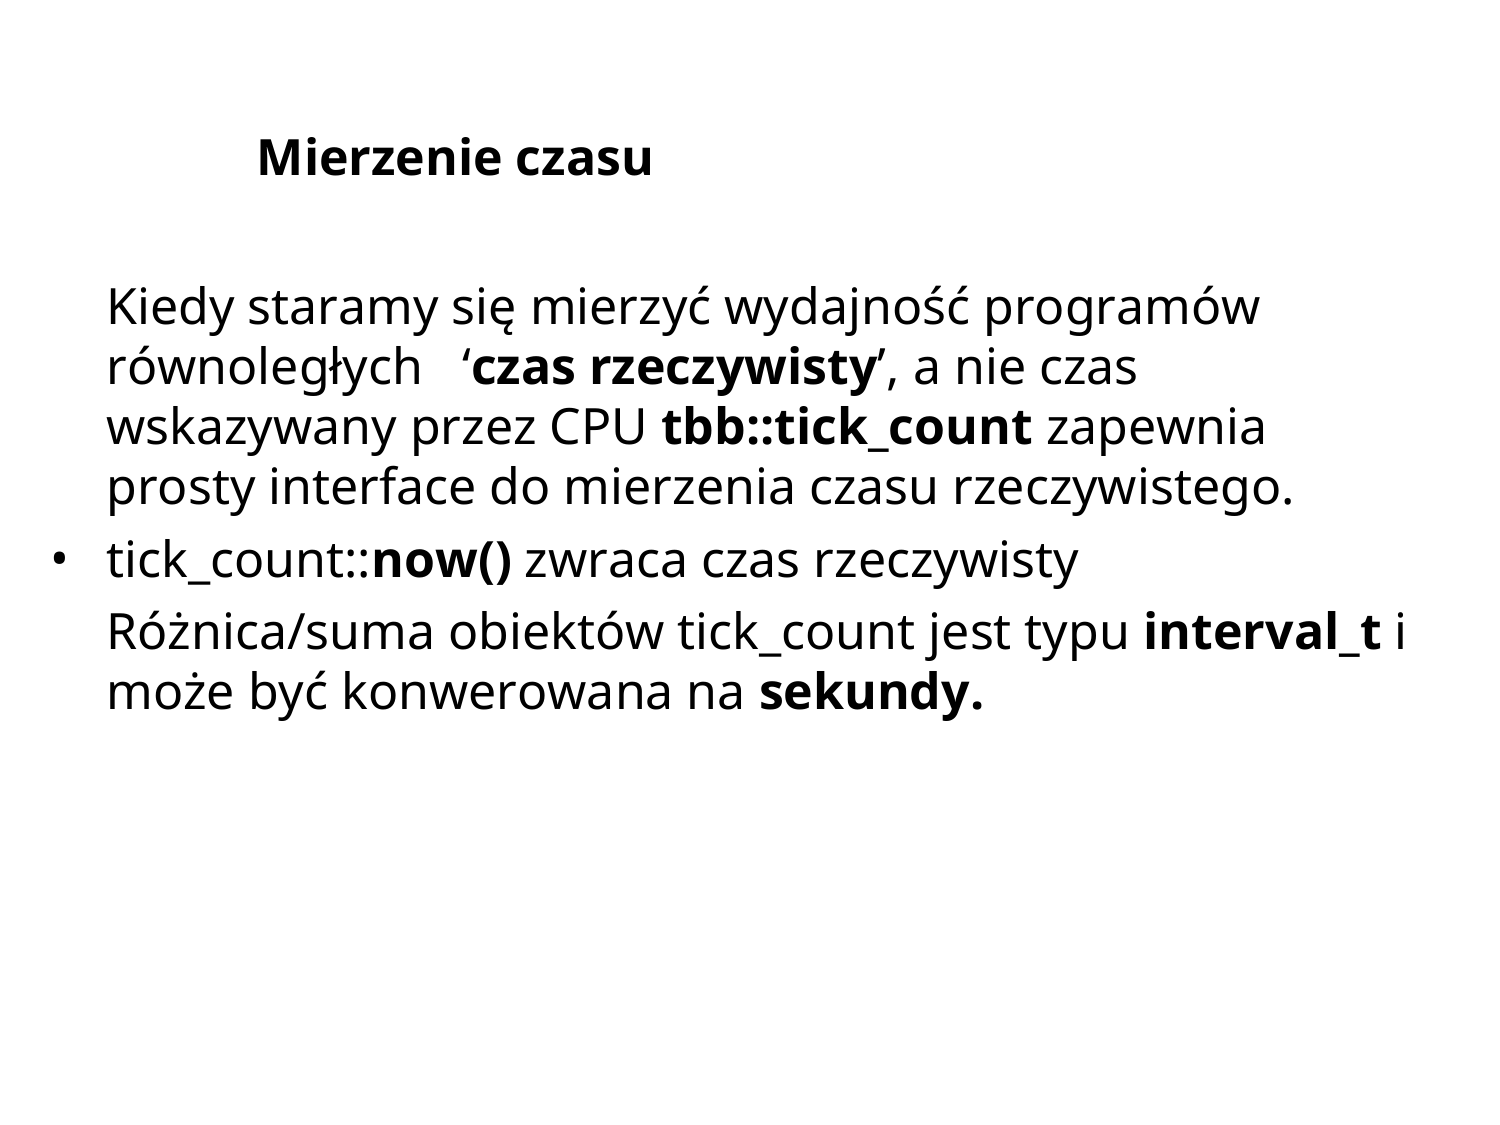

# Mierzenie czasu
Kiedy staramy się mierzyć wydajność programów równoległych ‘czas rzeczywisty’, a nie czas wskazywany przez CPU tbb::tick_count zapewnia prosty interface do mierzenia czasu rzeczywistego.
tick_count::now() zwraca czas rzeczywisty
Różnica/suma obiektów tick_count jest typu interval_t i może być konwerowana na sekundy.